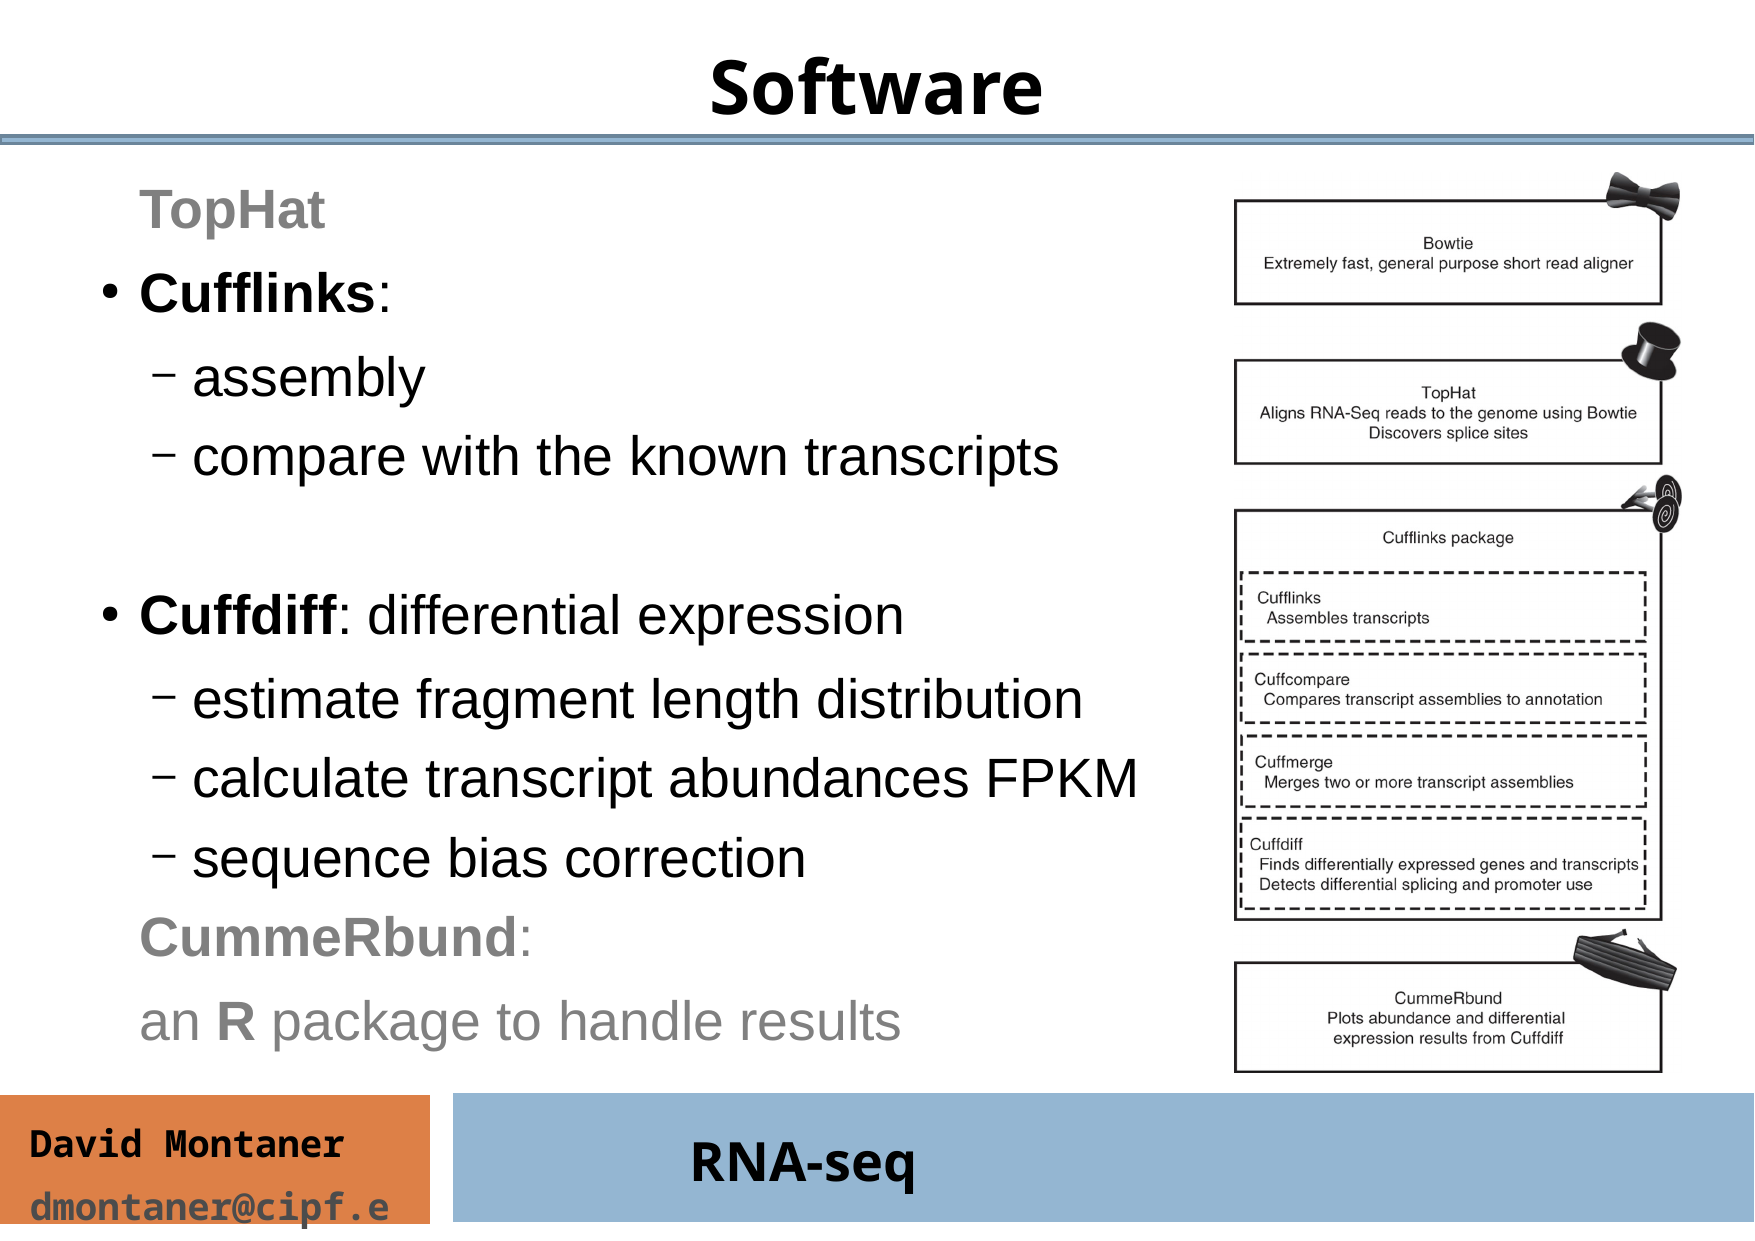

Software
# TopHat
Cufflinks:
assembly
compare with the known transcripts
Cuffdiff: differential expression
estimate fragment length distribution
calculate transcript abundances FPKM
sequence bias correction
CummeRbund:
an R package to handle results
David Montaner
dmontaner@cipf.es
RNA-seq